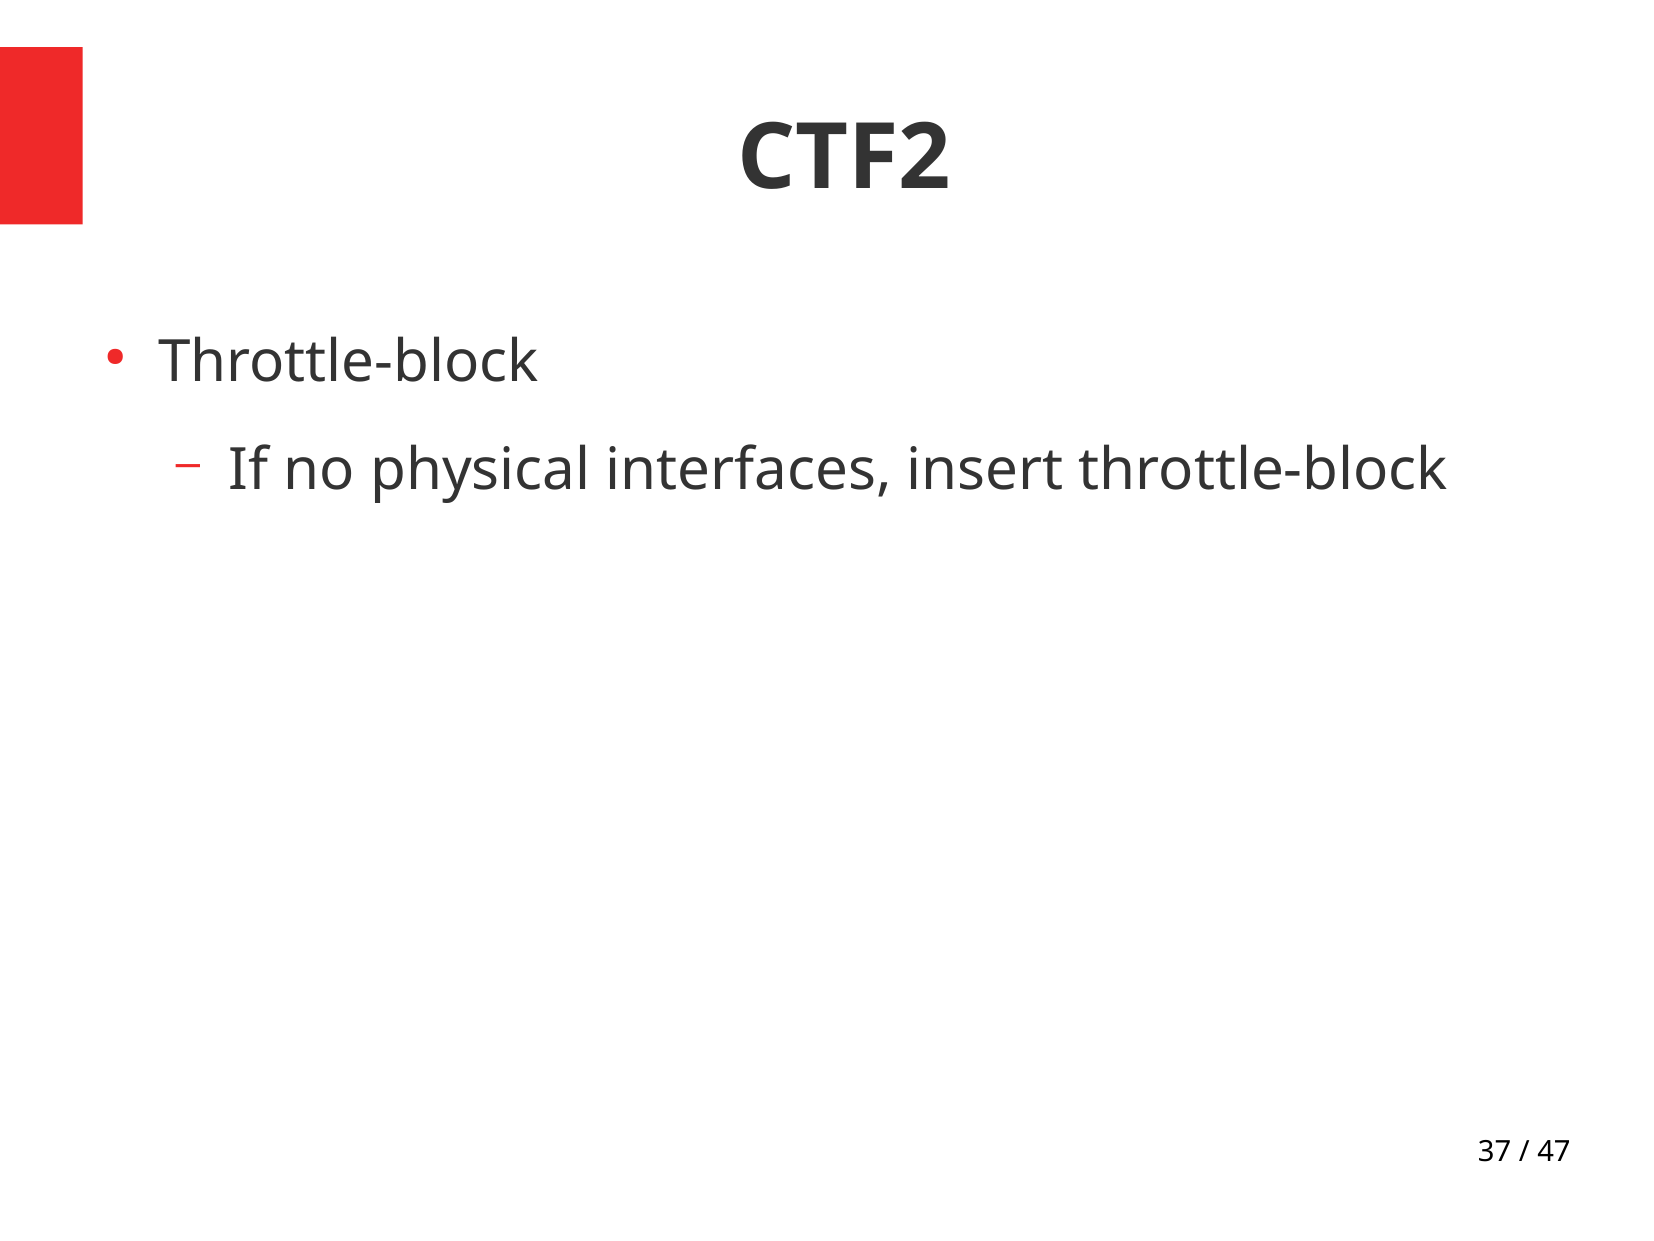

# CTF2
Throttle-block
If no physical interfaces, insert throttle-block
37